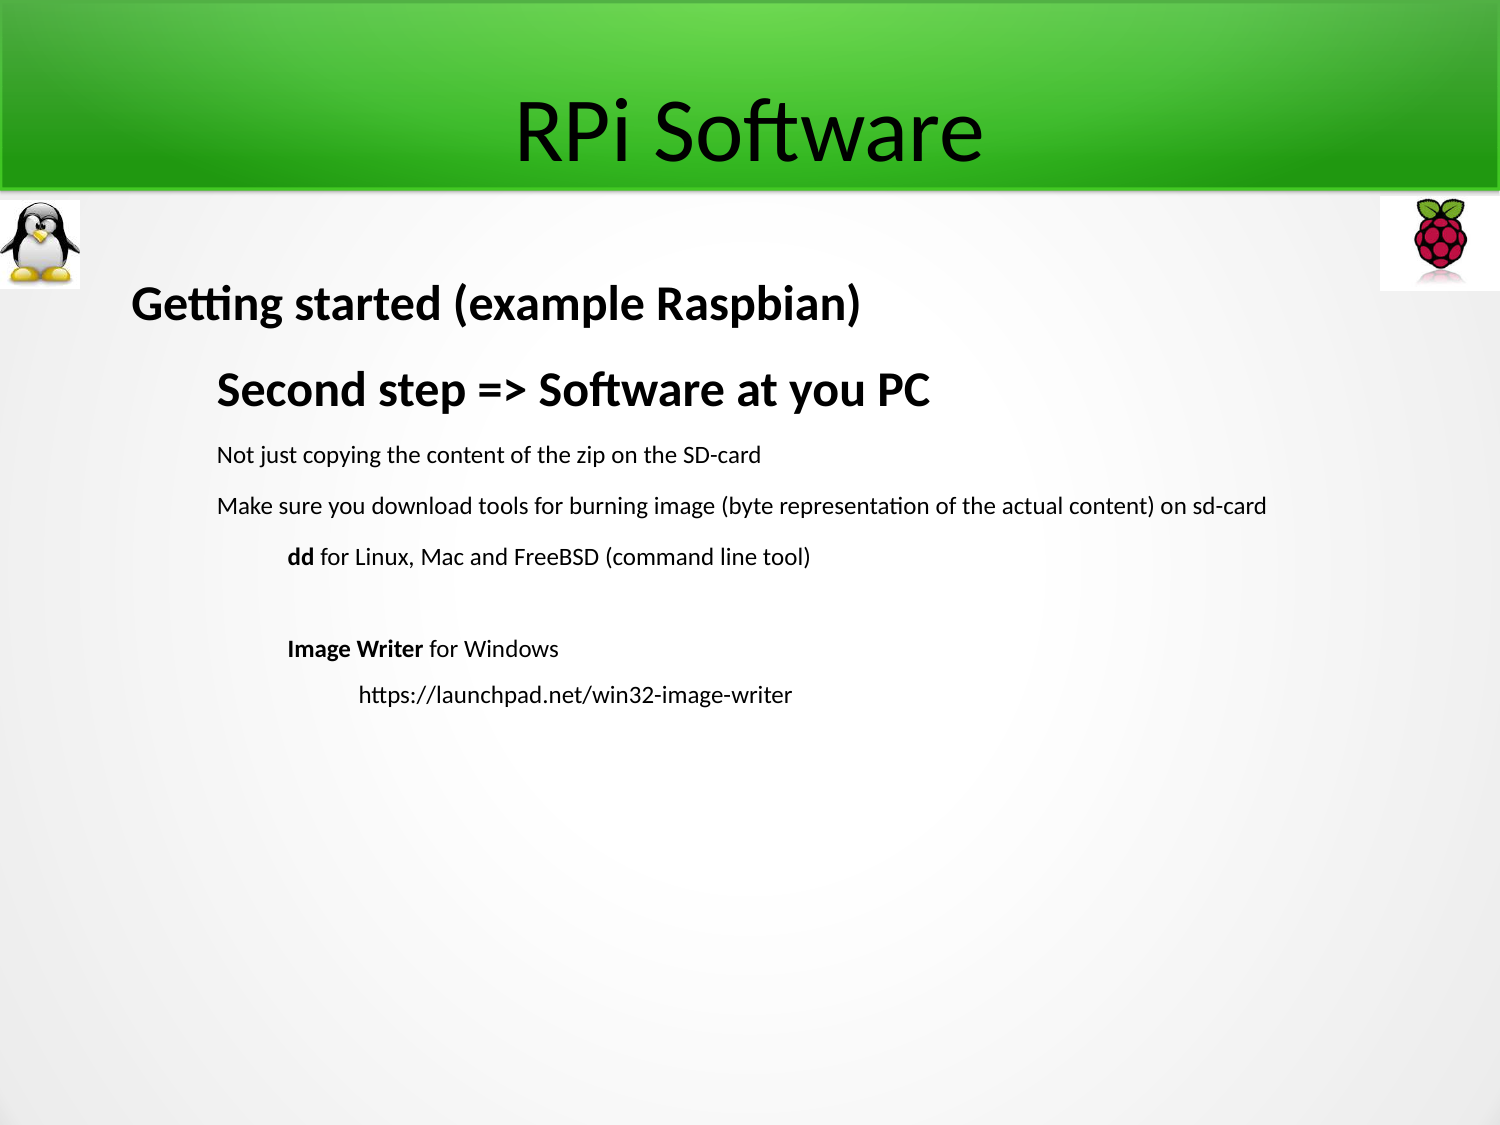

# RPi Software
Getting started (example Raspbian)
Second step => Software at you PC
Not just copying the content of the zip on the SD-card
Make sure you download tools for burning image (byte representation of the actual content) on sd-card
dd for Linux, Mac and FreeBSD (command line tool)
Image Writer for Windows
https://launchpad.net/win32-image-writer